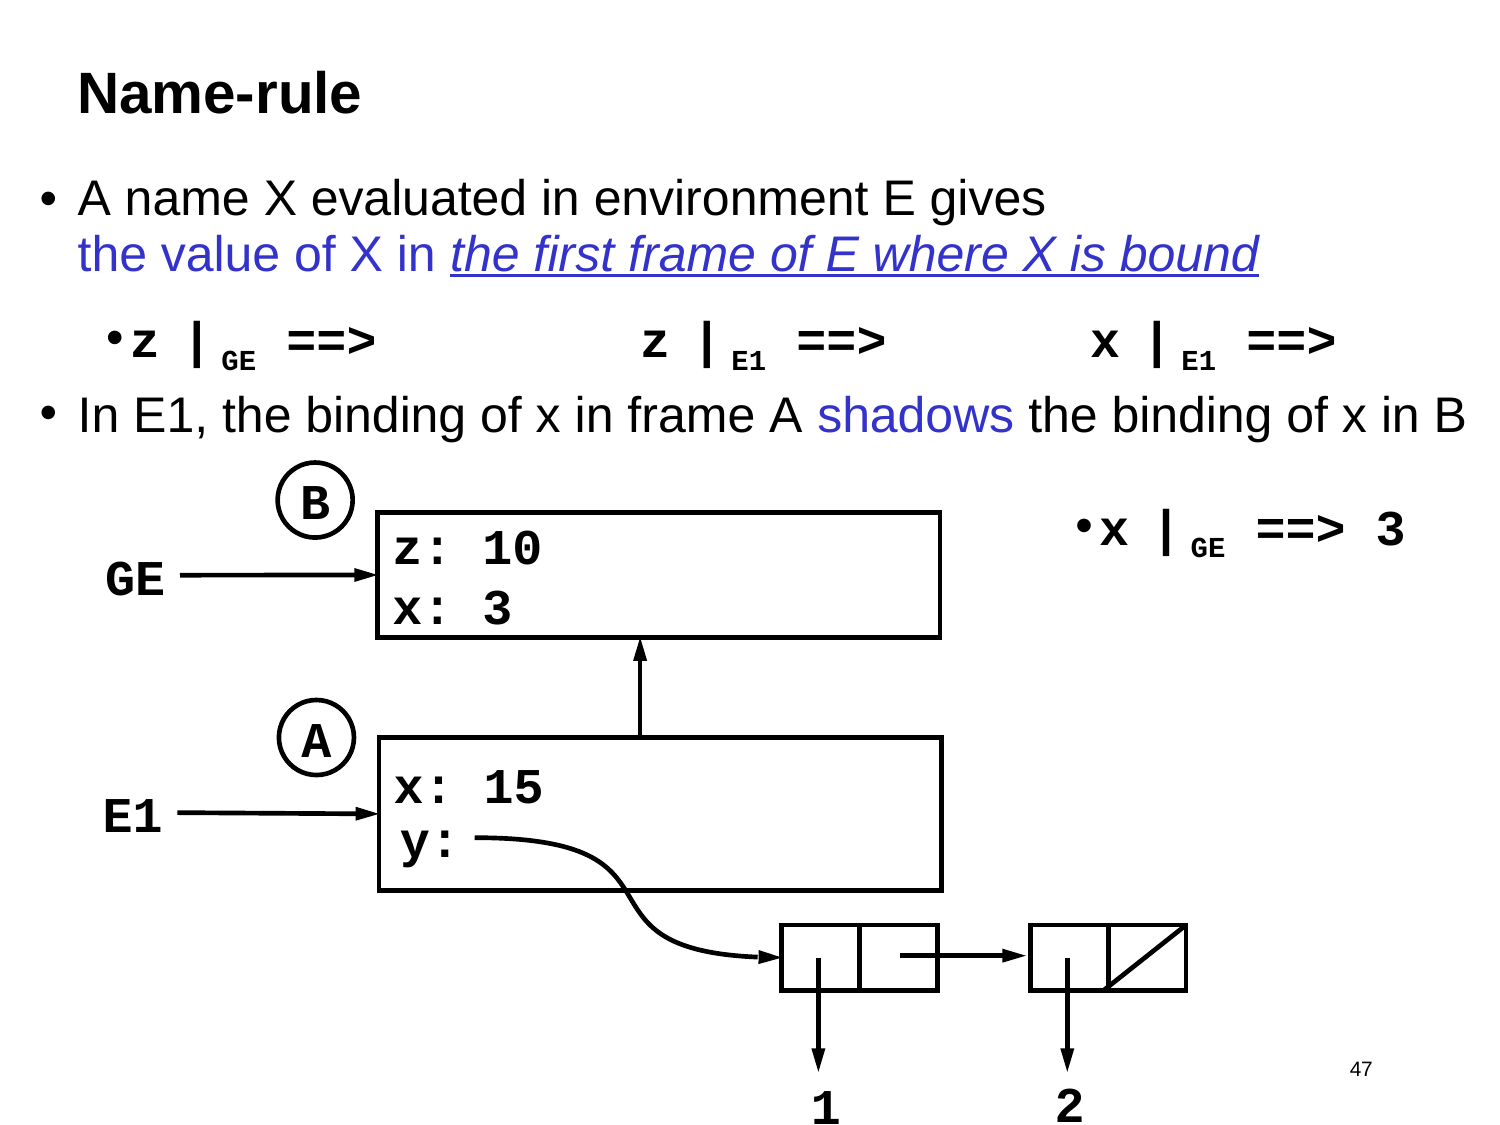

# Name-rule
A name X evaluated in environment E gives
the value of X in the first frame of E where X is bound
z | GE ==> 10	 z | E1 ==> 10	 x | E1 ==> 15
In E1, the binding of x in frame A shadows the binding of x in B
x | GE ==> 3
B
z: 10
x: 3
GE
A
x: 15
E1
y:
1
2
47